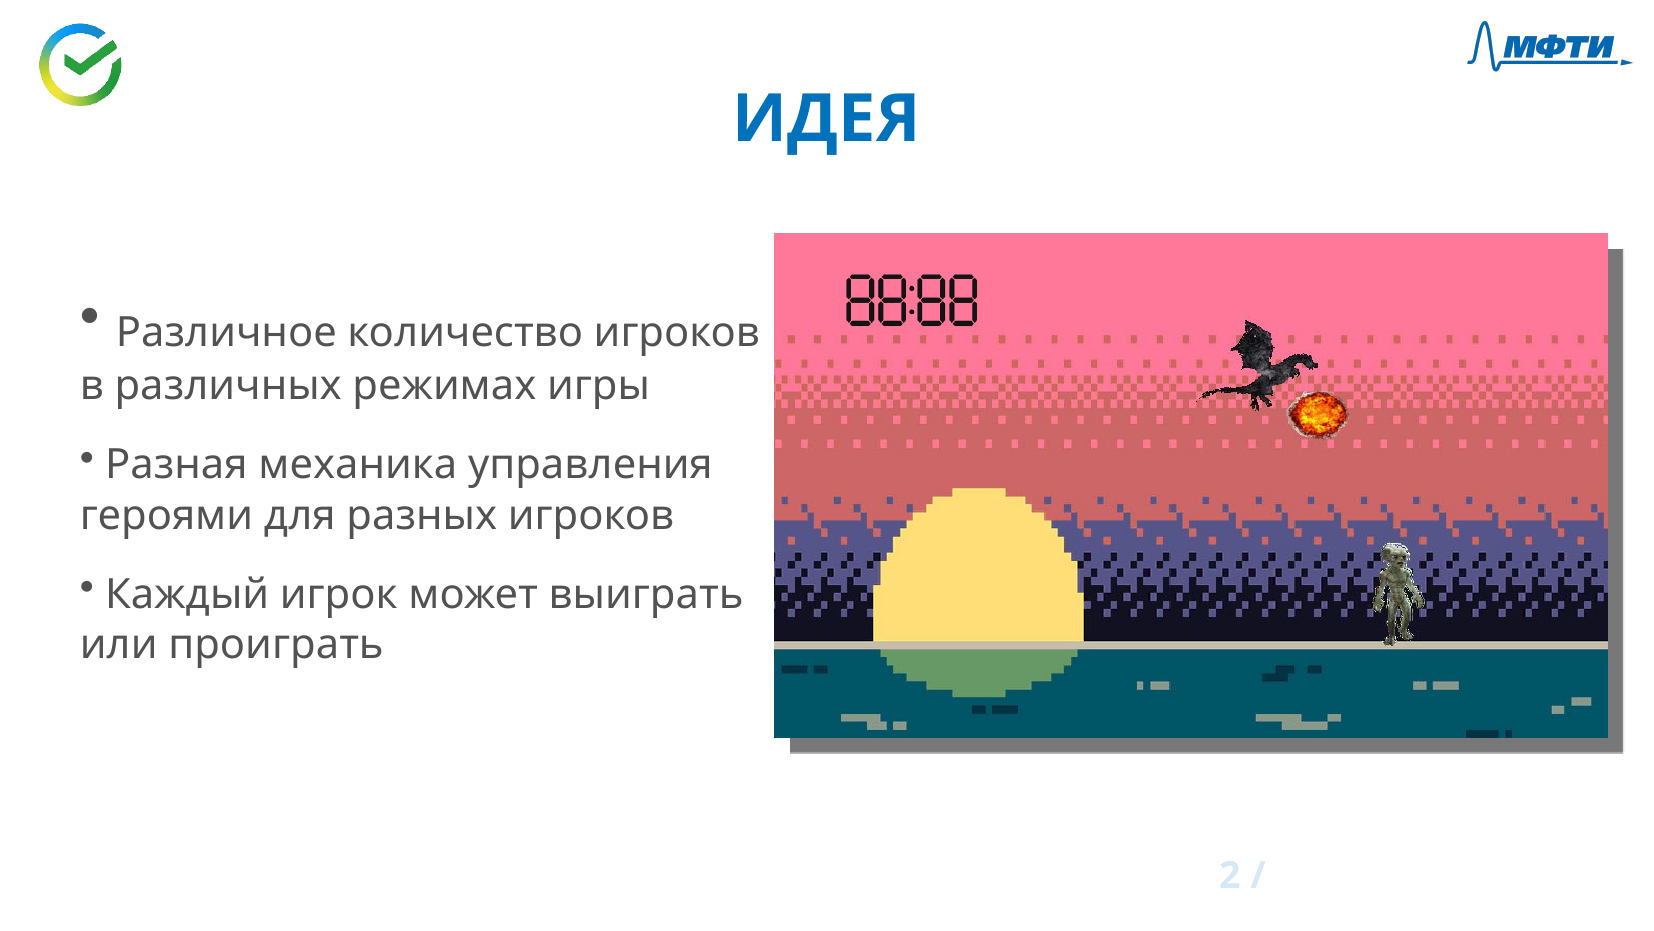

# ИДЕЯ
 Различное количество игроков в различных режимах игры
 Разная механика управления героями для разных игроков
 Каждый игрок может выиграть или проиграть